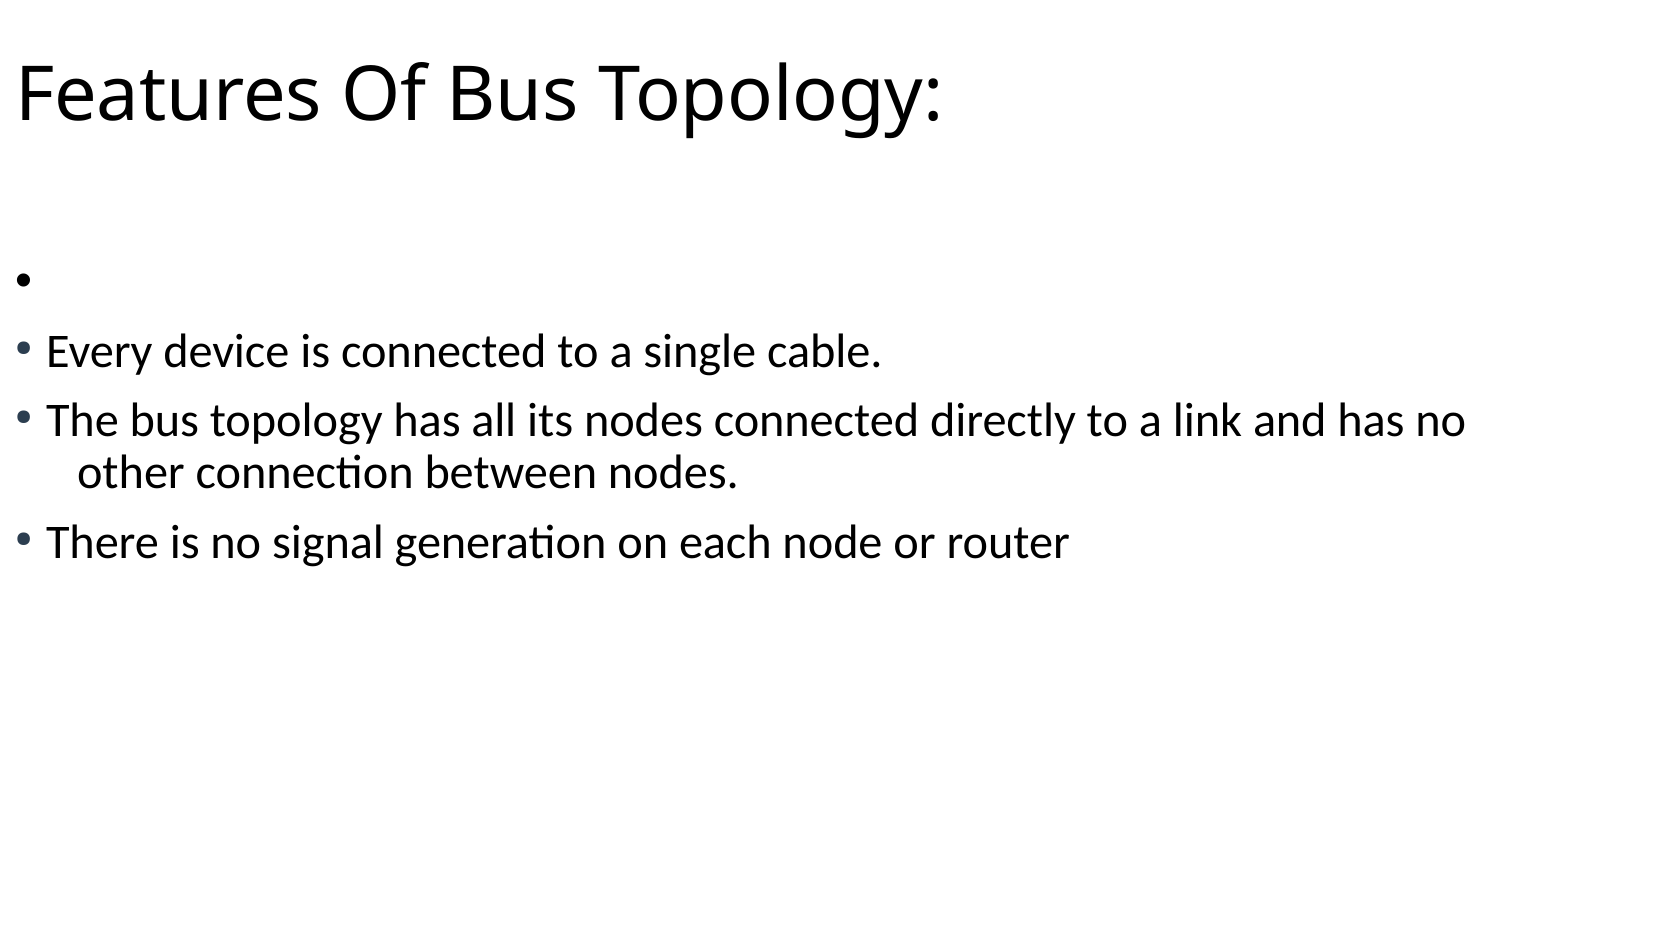

# Features Of Bus Topology:
Every device is connected to a single cable.
The bus topology has all its nodes connected directly to a link and has no other connection between nodes.
There is no signal generation on each node or router